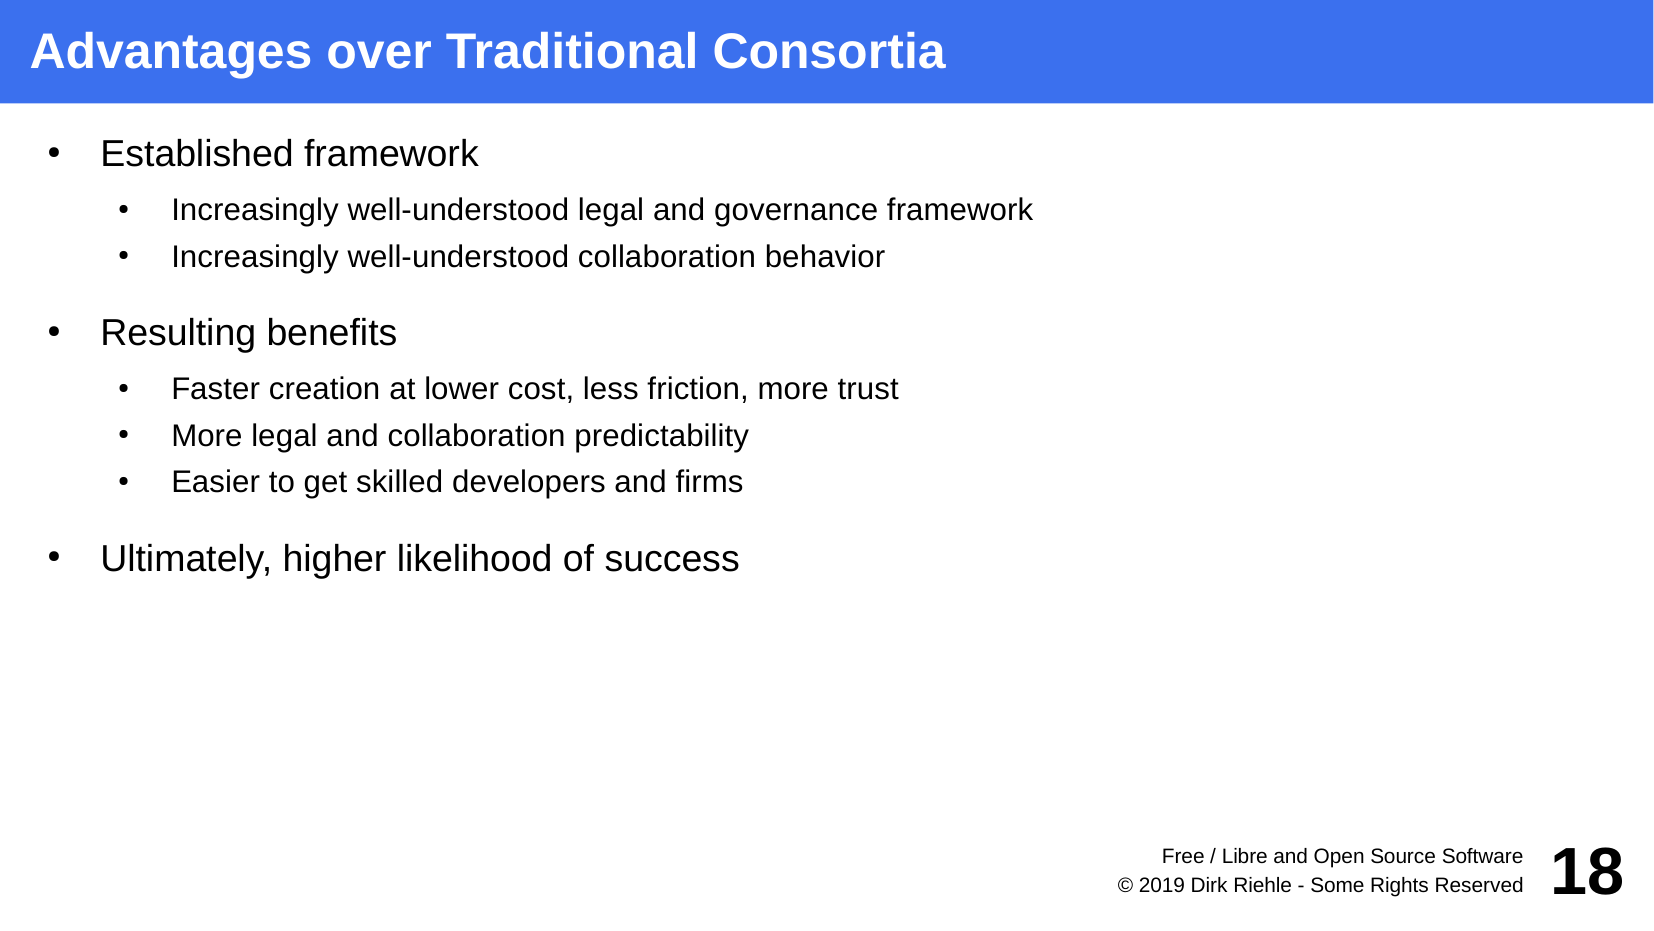

# Advantages over Traditional Consortia
Established framework
Increasingly well-understood legal and governance framework
Increasingly well-understood collaboration behavior
Resulting benefits
Faster creation at lower cost, less friction, more trust
More legal and collaboration predictability
Easier to get skilled developers and firms
Ultimately, higher likelihood of success
Free / Libre and Open Source Software
18
© 2019 Dirk Riehle - Some Rights Reserved